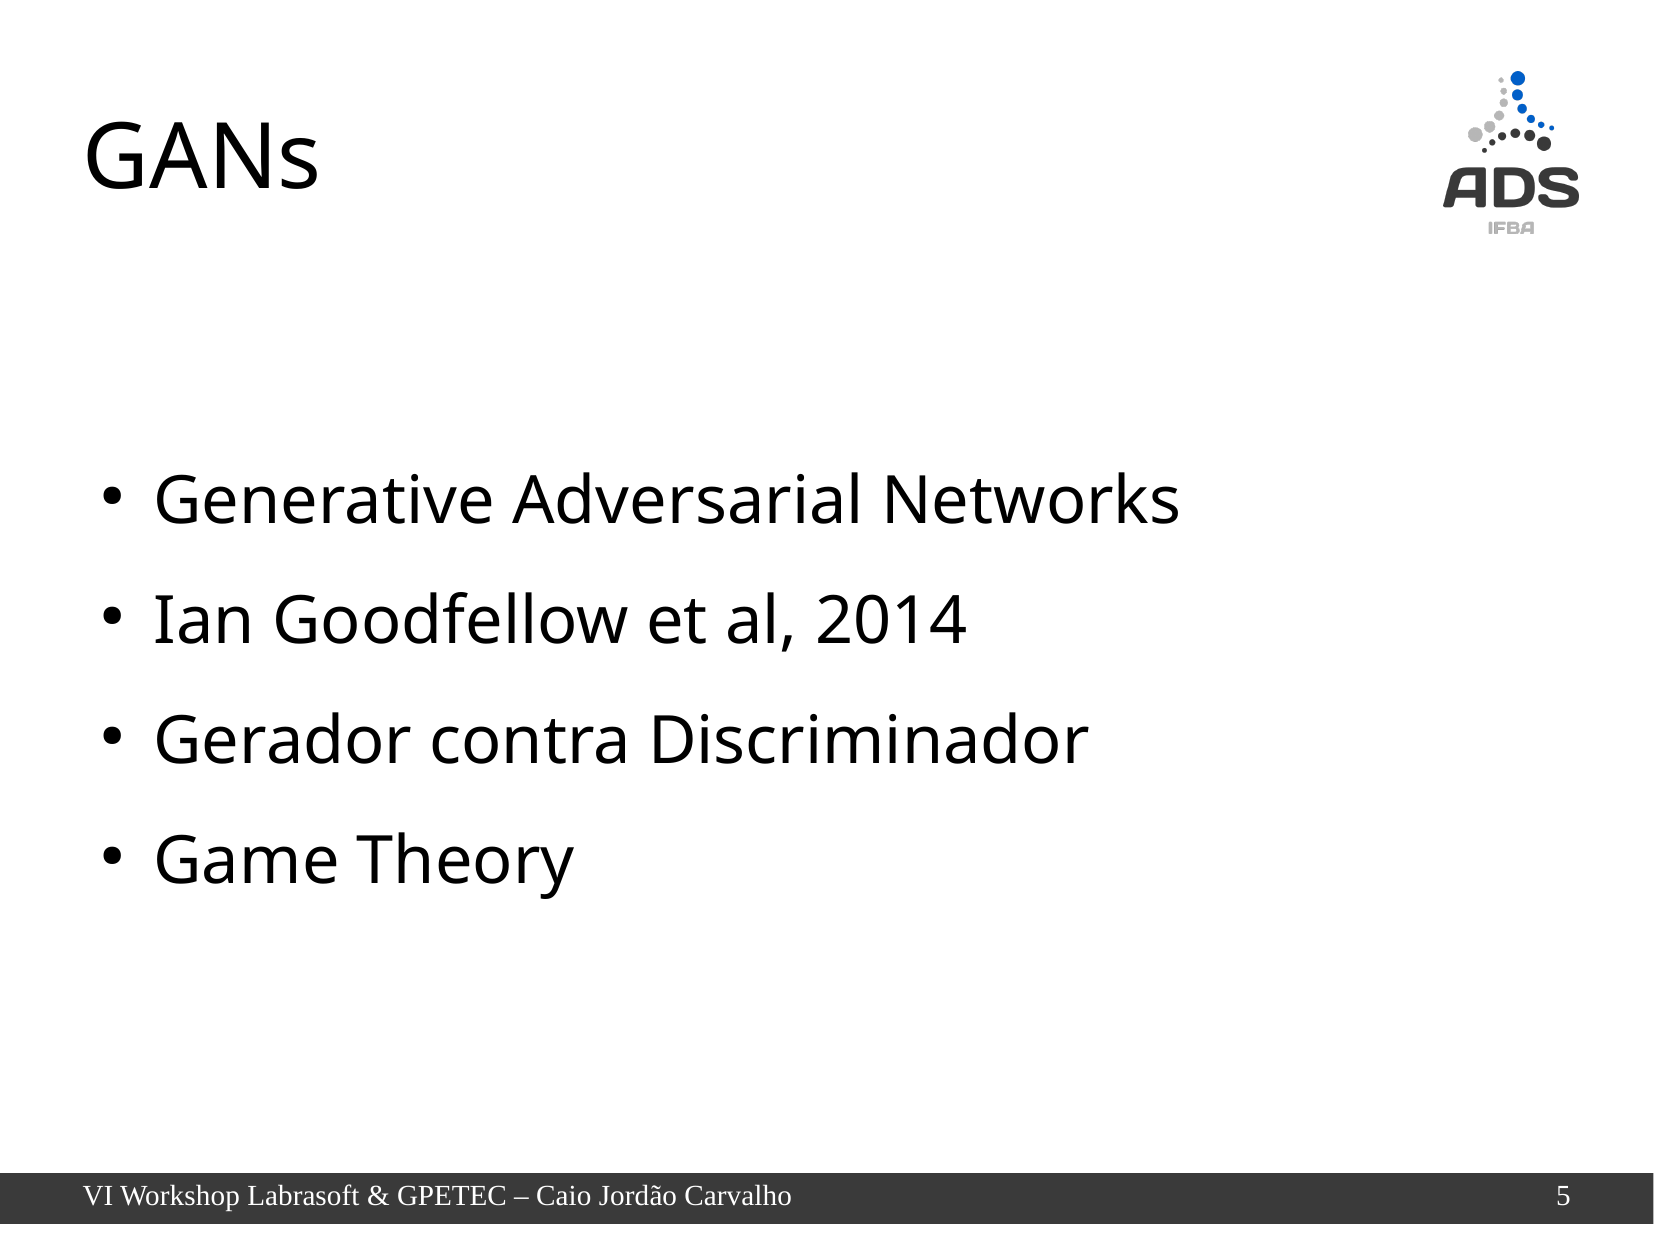

# GANs
Generative Adversarial Networks
Ian Goodfellow et al, 2014
Gerador contra Discriminador
Game Theory
5